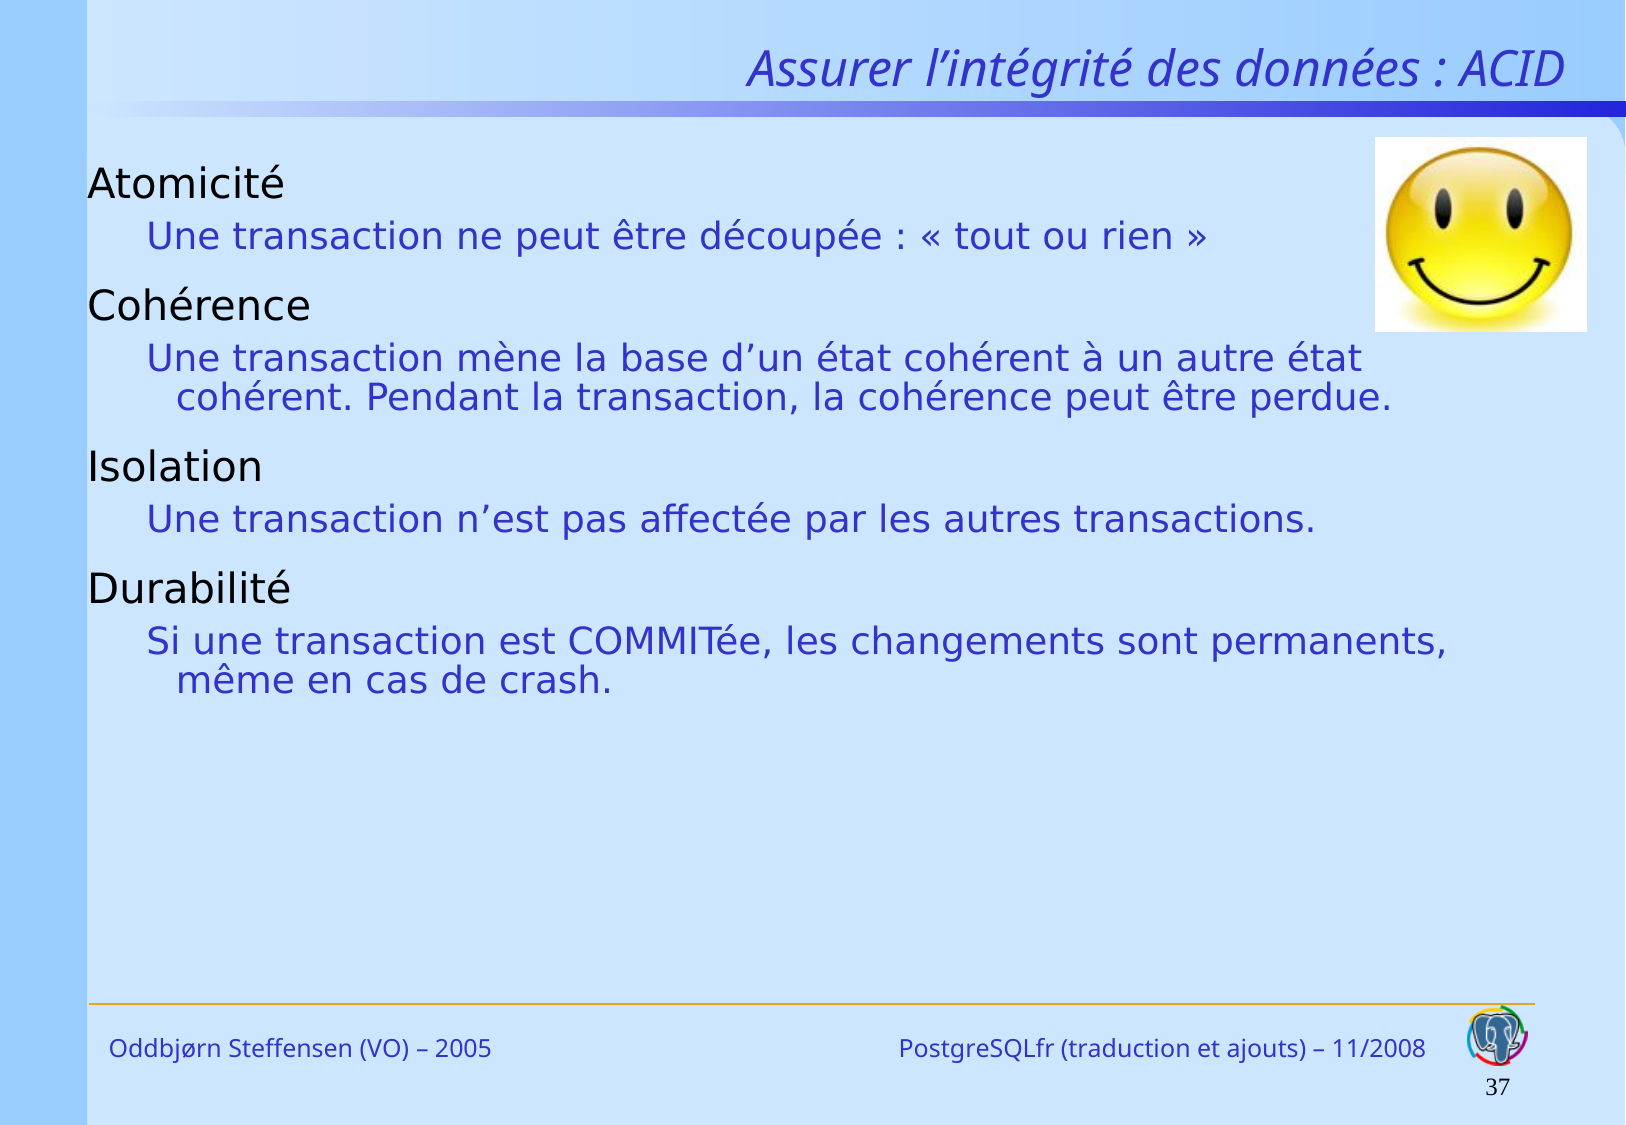

# Assurer l’intégrité des données : ACID
Atomicité
Une transaction ne peut être découpée : « tout ou rien »
Cohérence
Une transaction mène la base d’un état cohérent à un autre état cohérent. Pendant la transaction, la cohérence peut être perdue.
Isolation
Une transaction n’est pas affectée par les autres transactions.
Durabilité
Si une transaction est COMMITée, les changements sont permanents, même en cas de crash.